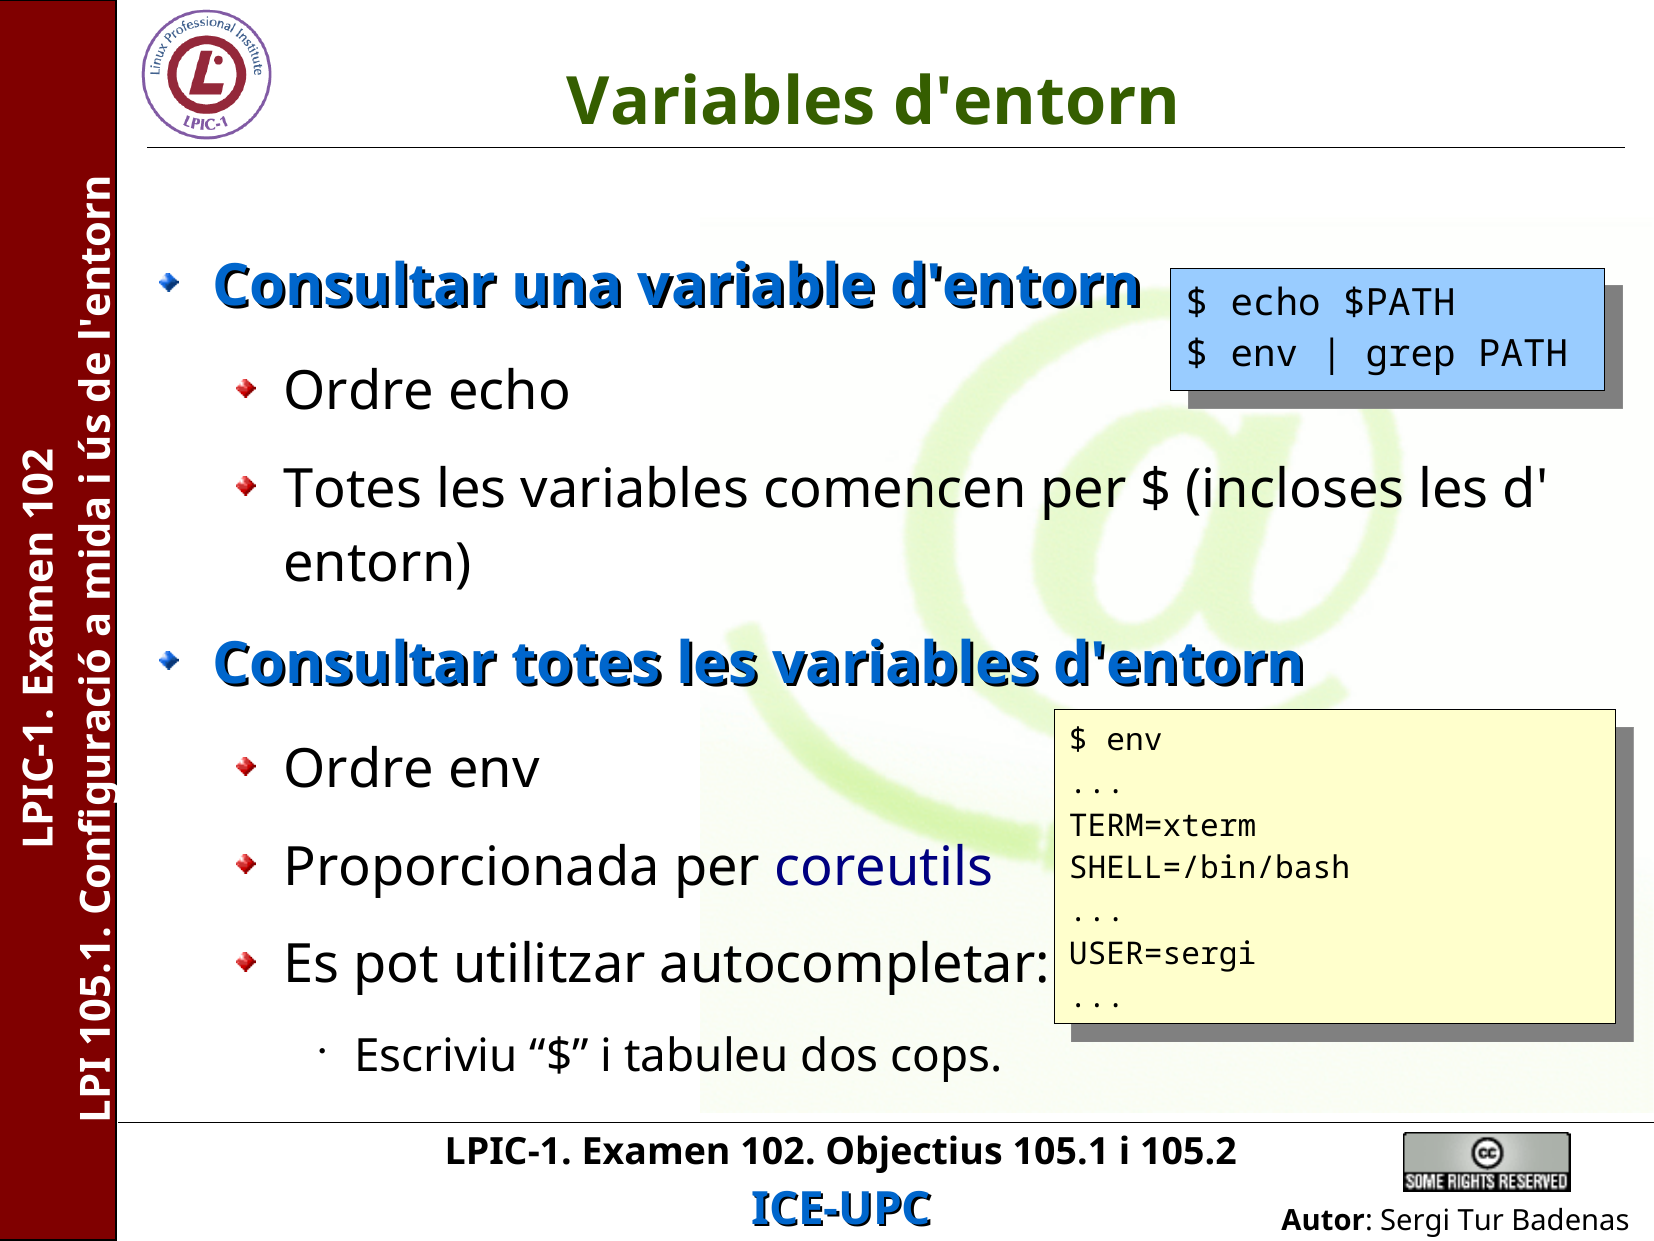

# Variables d'entorn
Consultar una variable d'entorn
Ordre echo
Totes les variables comencen per $ (incloses les d' entorn)
Consultar totes les variables d'entorn
Ordre env
Proporcionada per coreutils
Es pot utilitzar autocompletar:
Escriviu “$” i tabuleu dos cops.
$ echo $PATH
$ env | grep PATH
$ env
...
TERM=xterm
SHELL=/bin/bash
...
USER=sergi
...